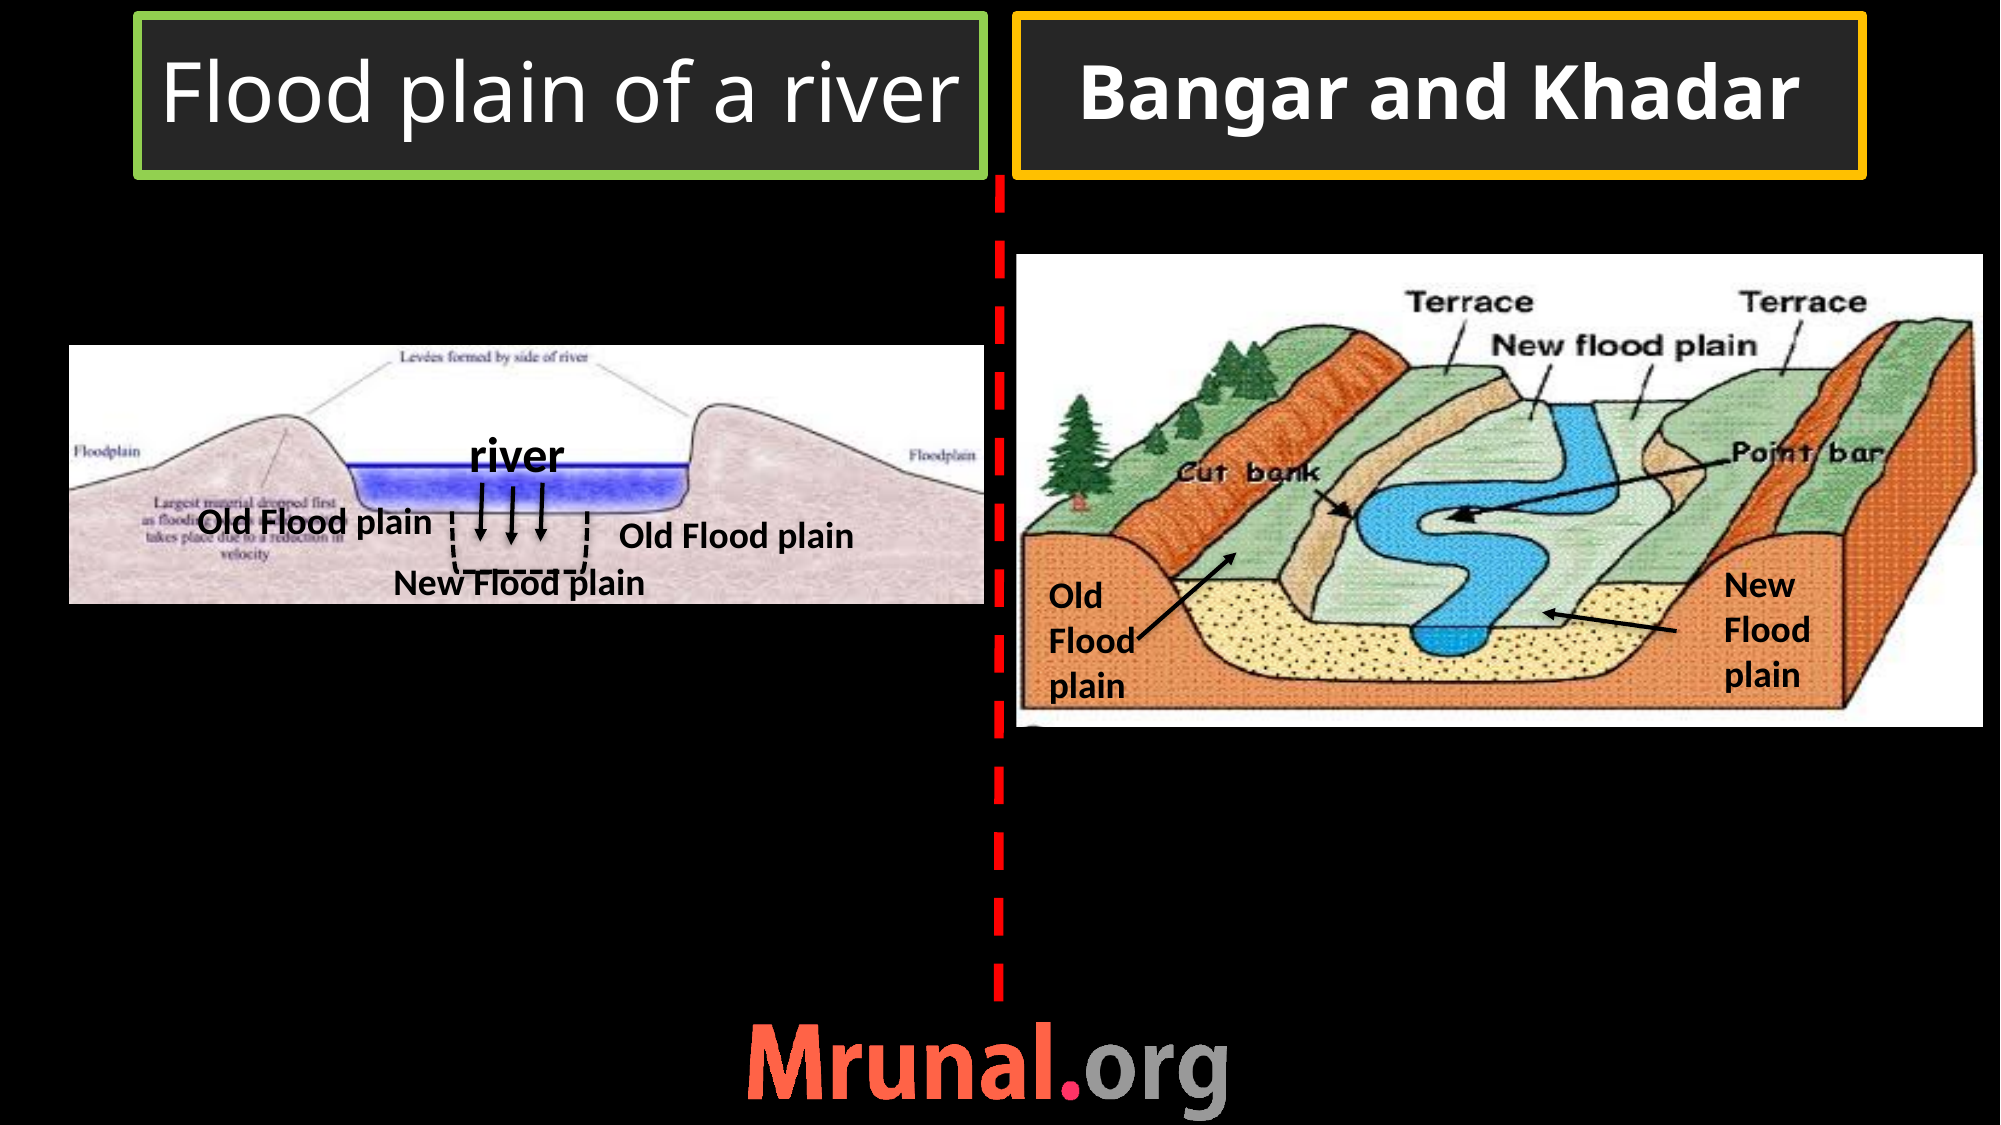

# Flood plain of a river
Bangar and Khadar
river
Old Flood plain
Old Flood plain
New Flood plain
New Flood plain
Old Flood plain